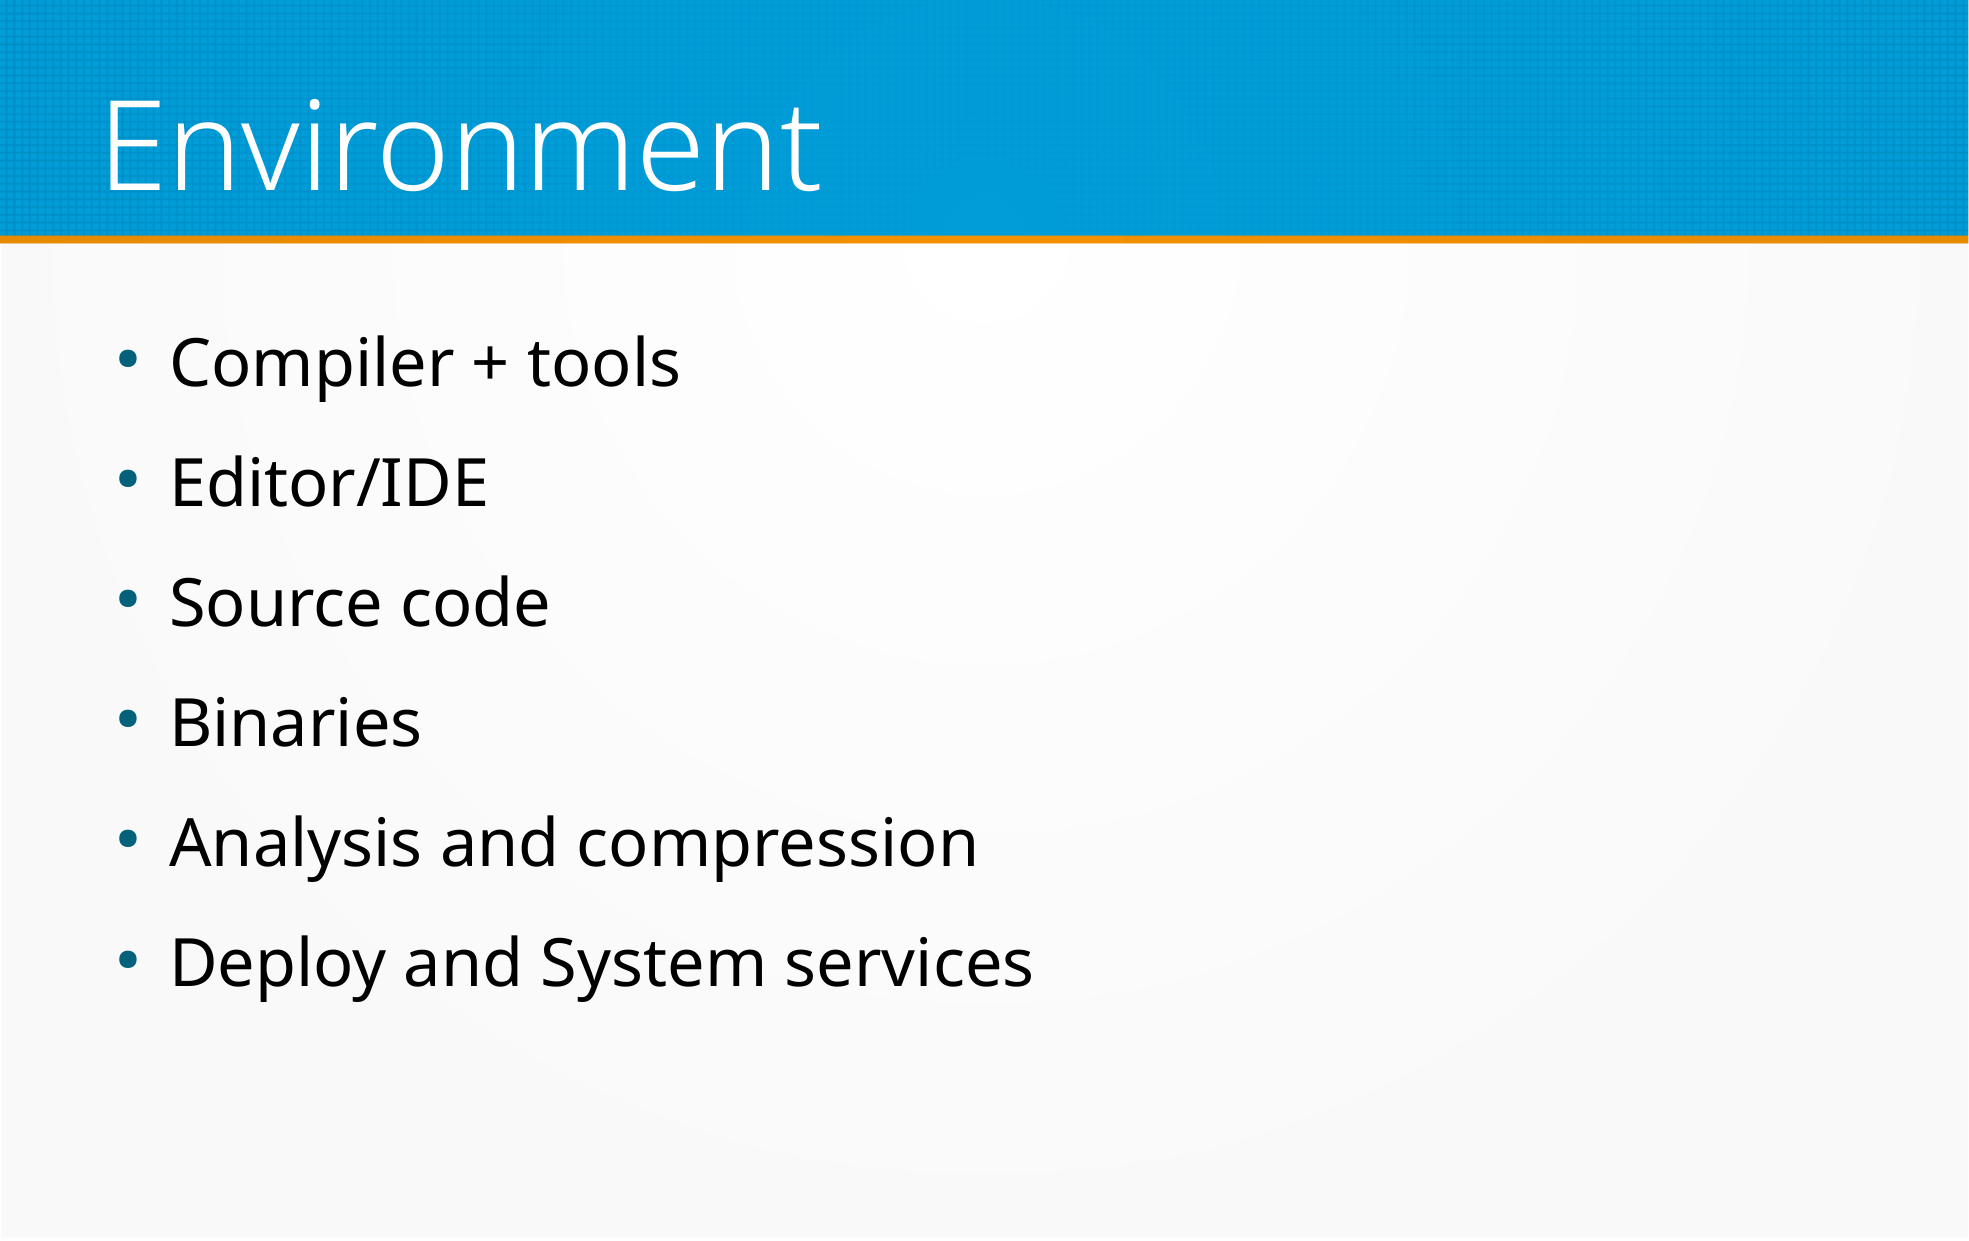

# Environment
Compiler + tools
Editor/IDE
Source code
Binaries
Analysis and compression
Deploy and System services